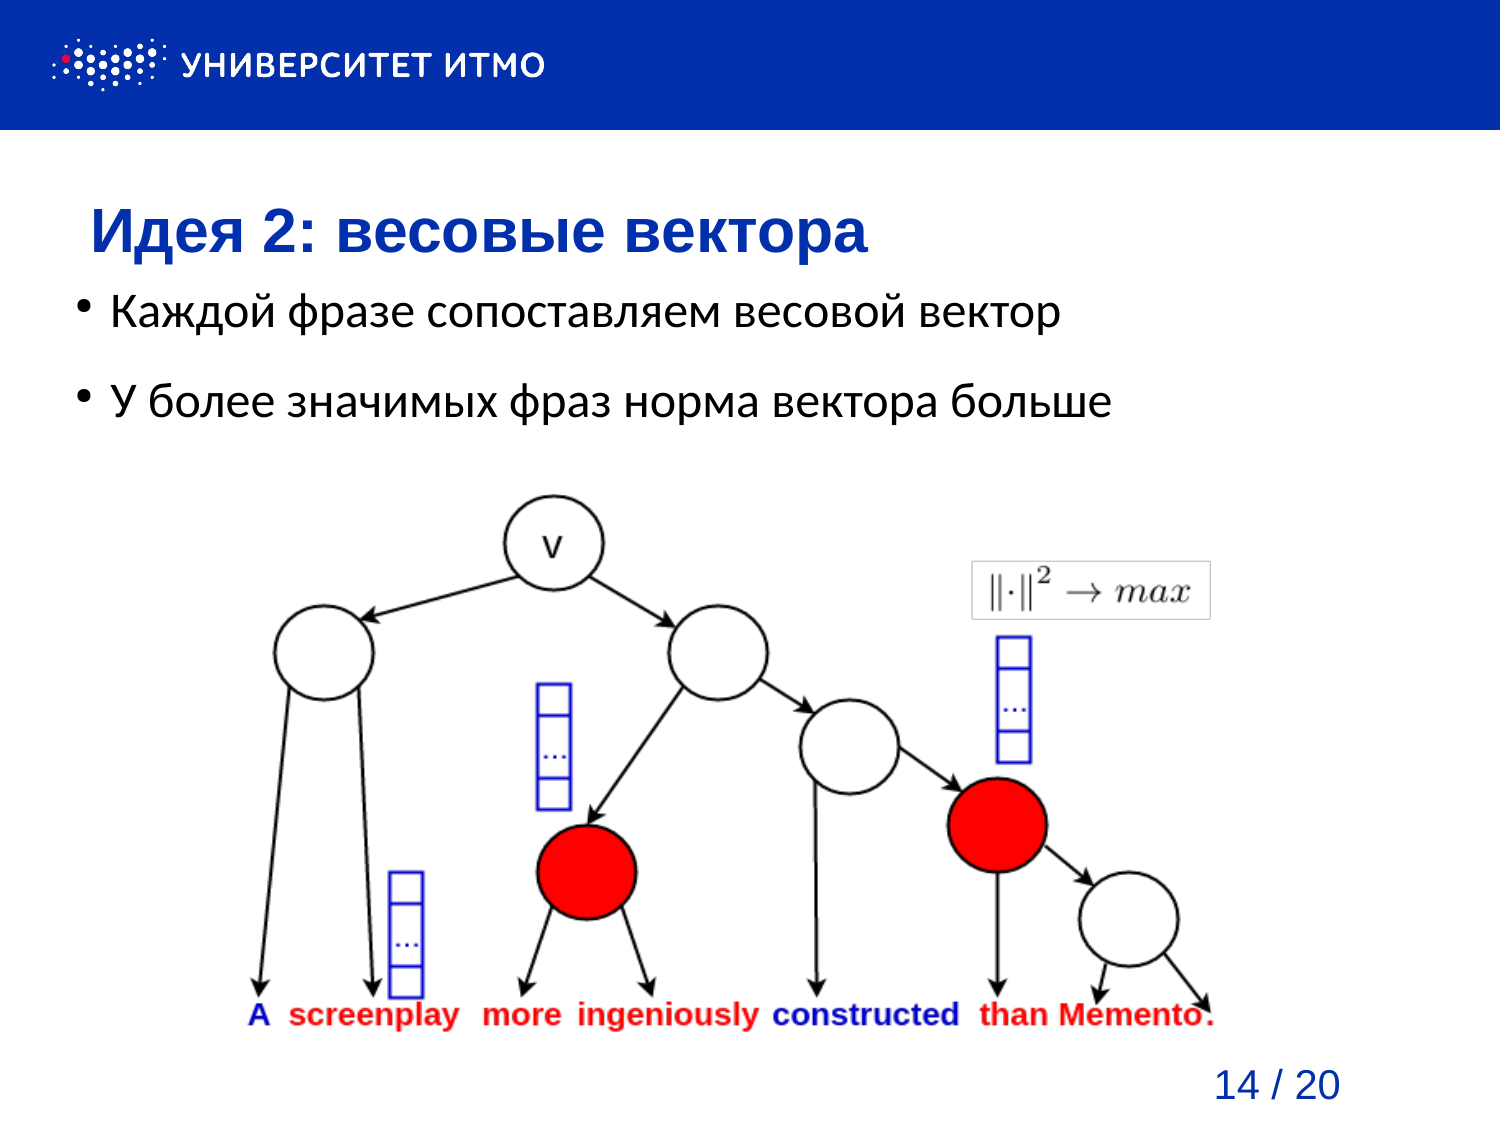

# Идея 2: весовые вектора
Каждой фразе сопоставляем весовой вектор
У более значимых фраз норма вектора больше